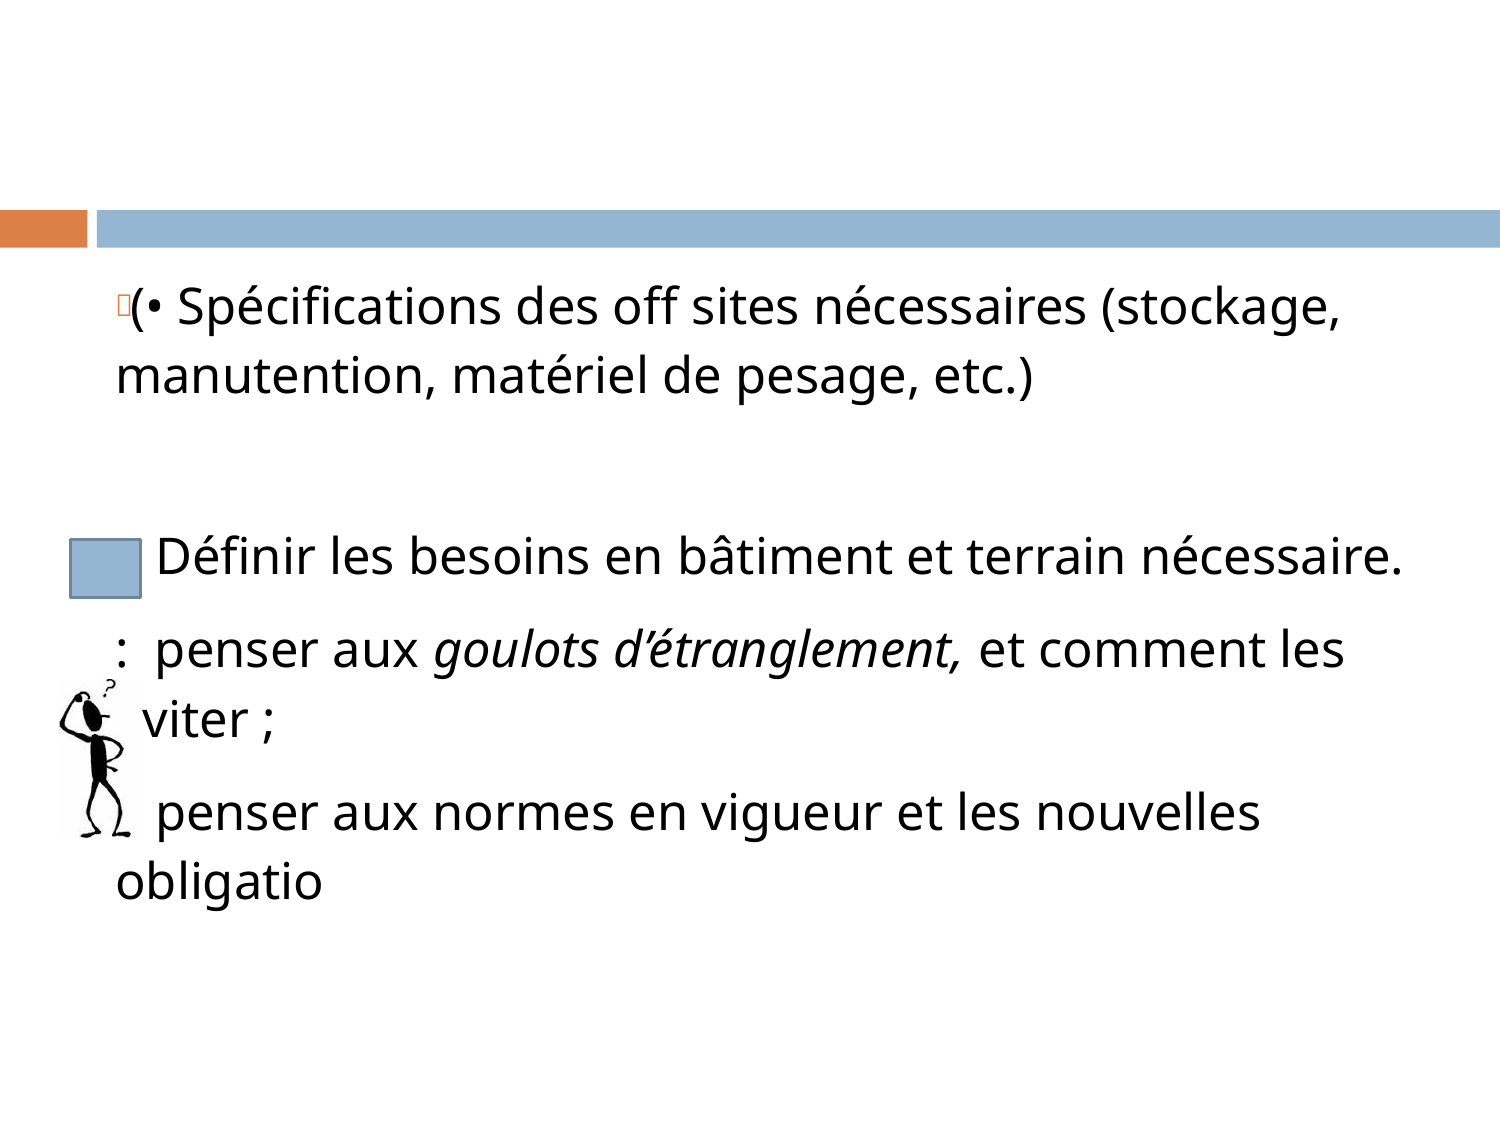

#
(• Spécifications des off sites nécessaires (stockage, manutention, matériel de pesage, etc.)
 Définir les besoins en bâtiment et terrain nécessaire.
: penser aux goulots d’étranglement, et comment les éviter ;
 penser aux normes en vigueur et les nouvelles obligatio